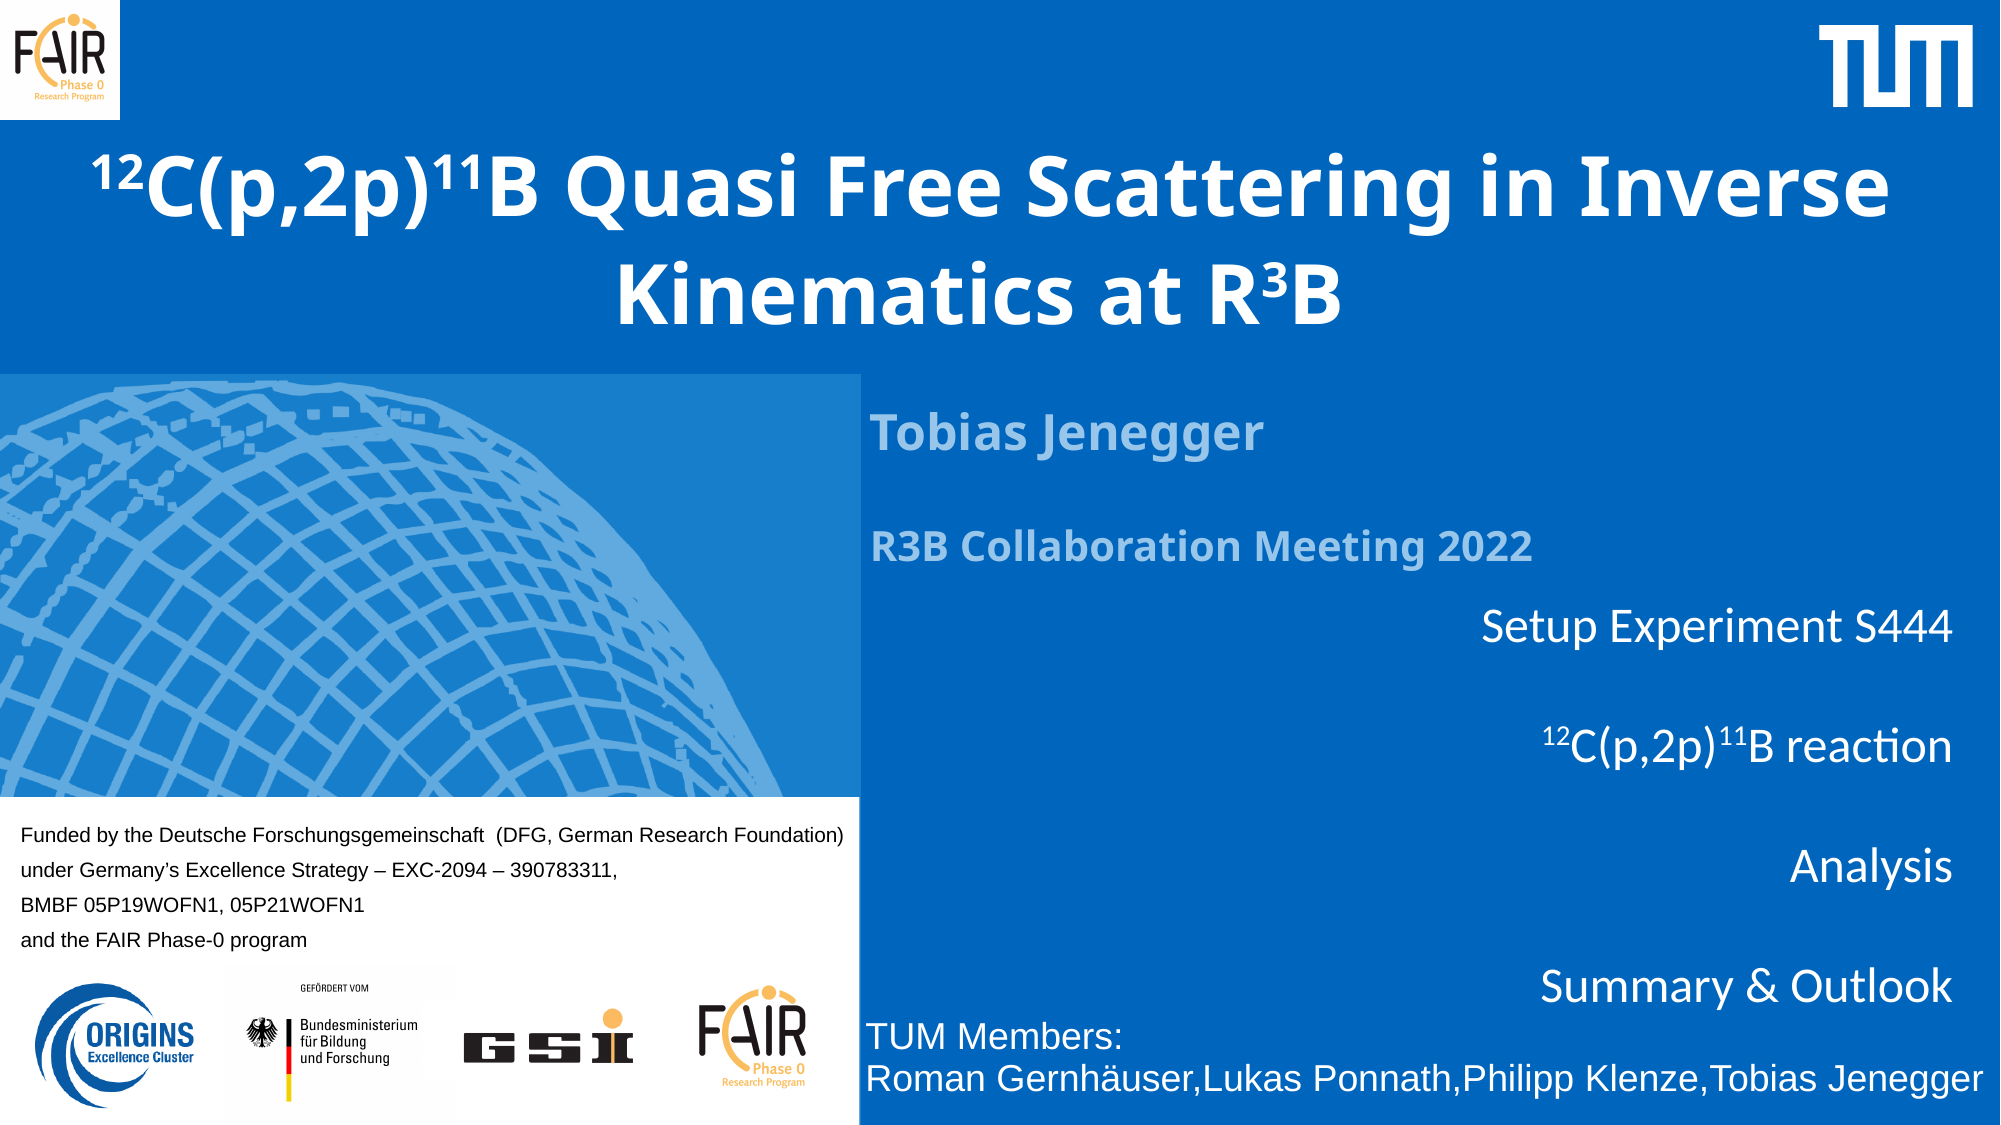

12C(p,2p)11B Quasi Free Scattering in Inverse Kinematics at R3B
Tobias Jenegger
R3B Collaboration Meeting 2022
Setup Experiment S444
12C(p,2p)11B reaction
Analysis
Summary & Outlook
Funded by the Deutsche Forschungsgemeinschaft (DFG, German Research Foundation)
under Germany’s Excellence Strategy – EXC-2094 – 390783311,
BMBF 05P19WOFN1, 05P21WOFN1
and the FAIR Phase-0 program
Physics with R3B
CALIFA – Design
TUM Members:
Roman Gernhäuser,Lukas Ponnath,Philipp Klenze,Tobias Jenegger